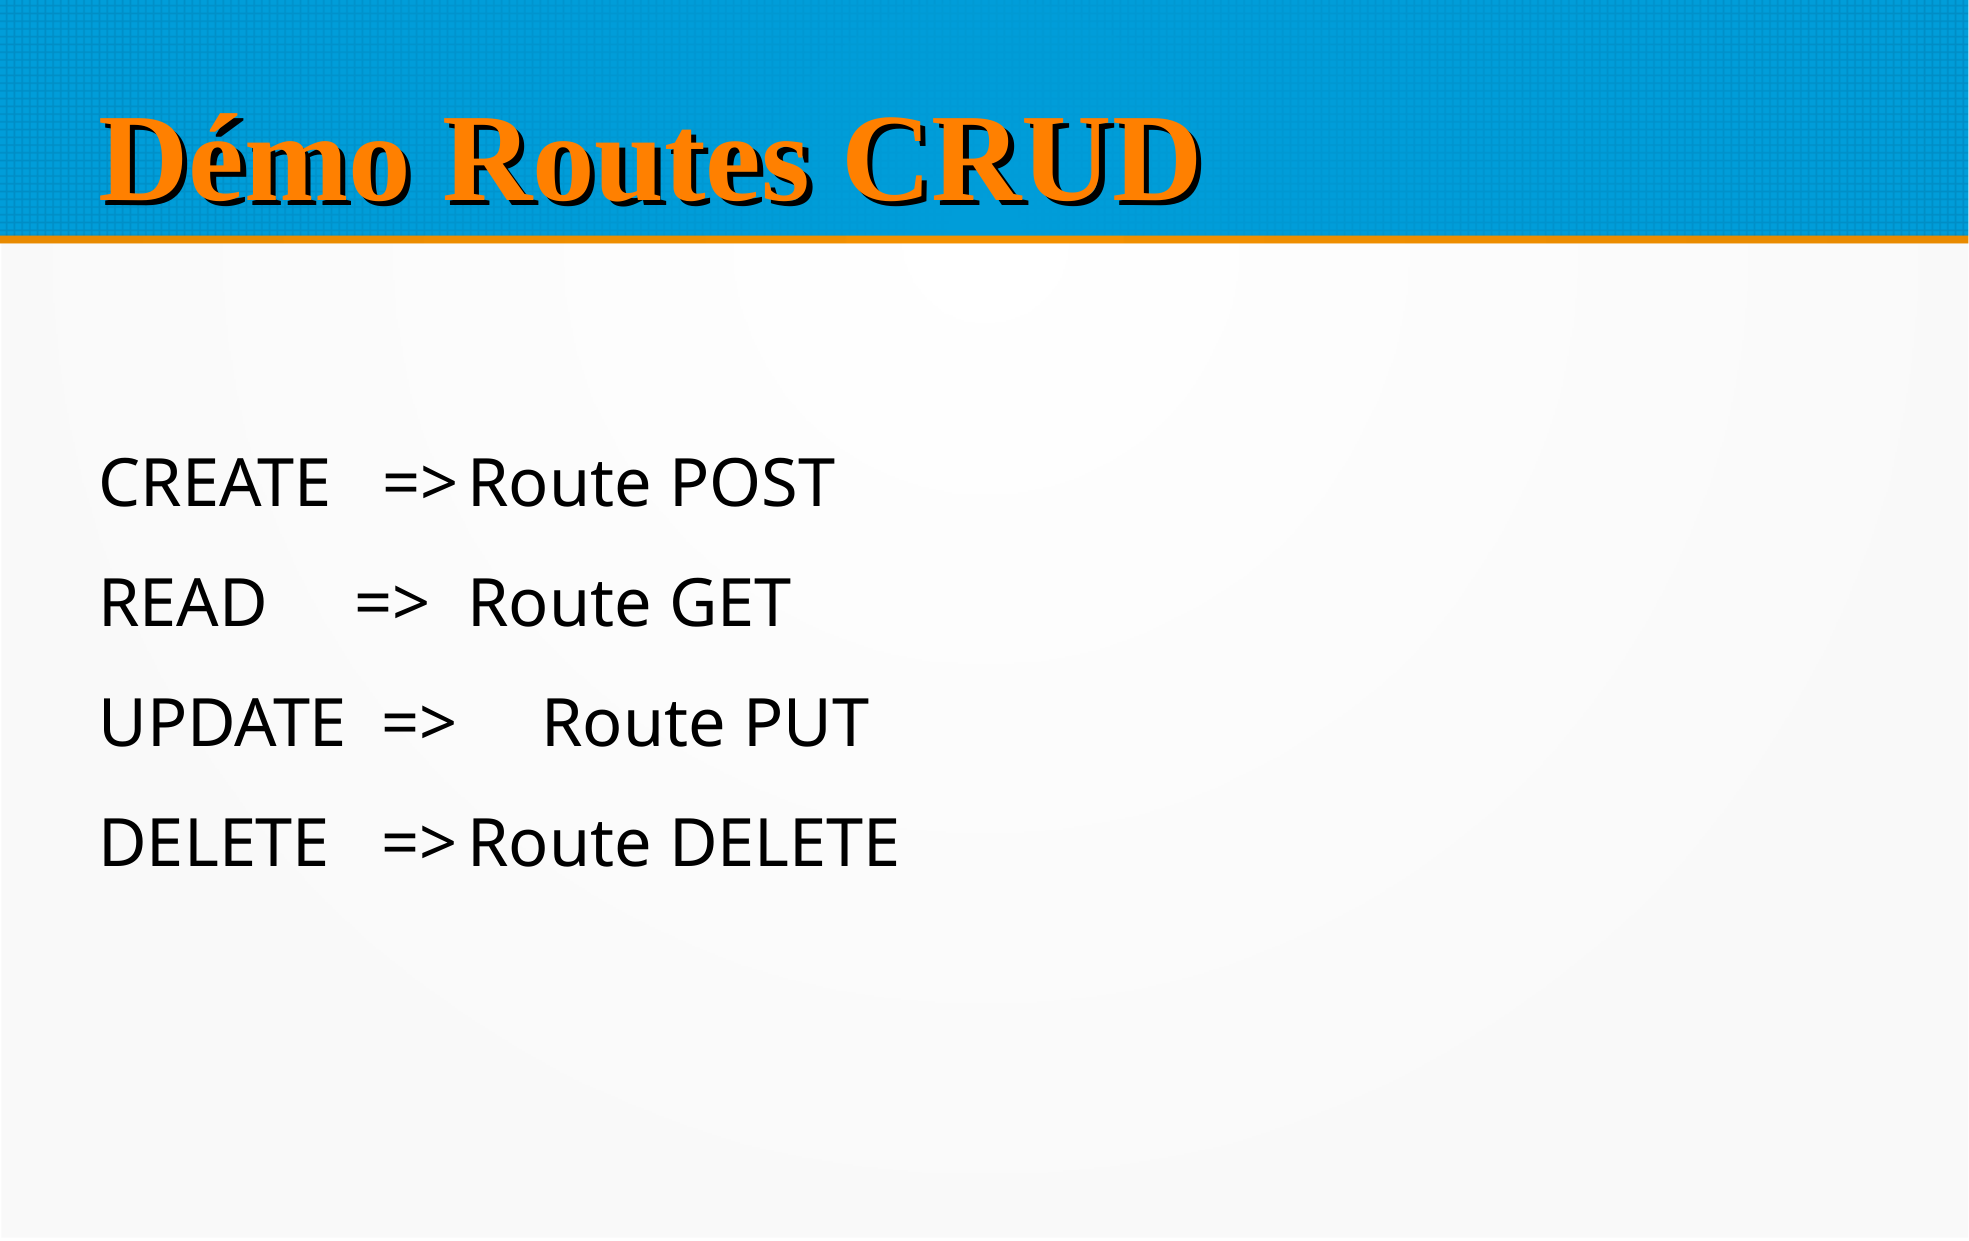

# Démo Routes CRUD
CREATE =>	Route POST
READ 	 =>	Route GET
UPDATE => 	Route PUT
DELETE =>	Route DELETE